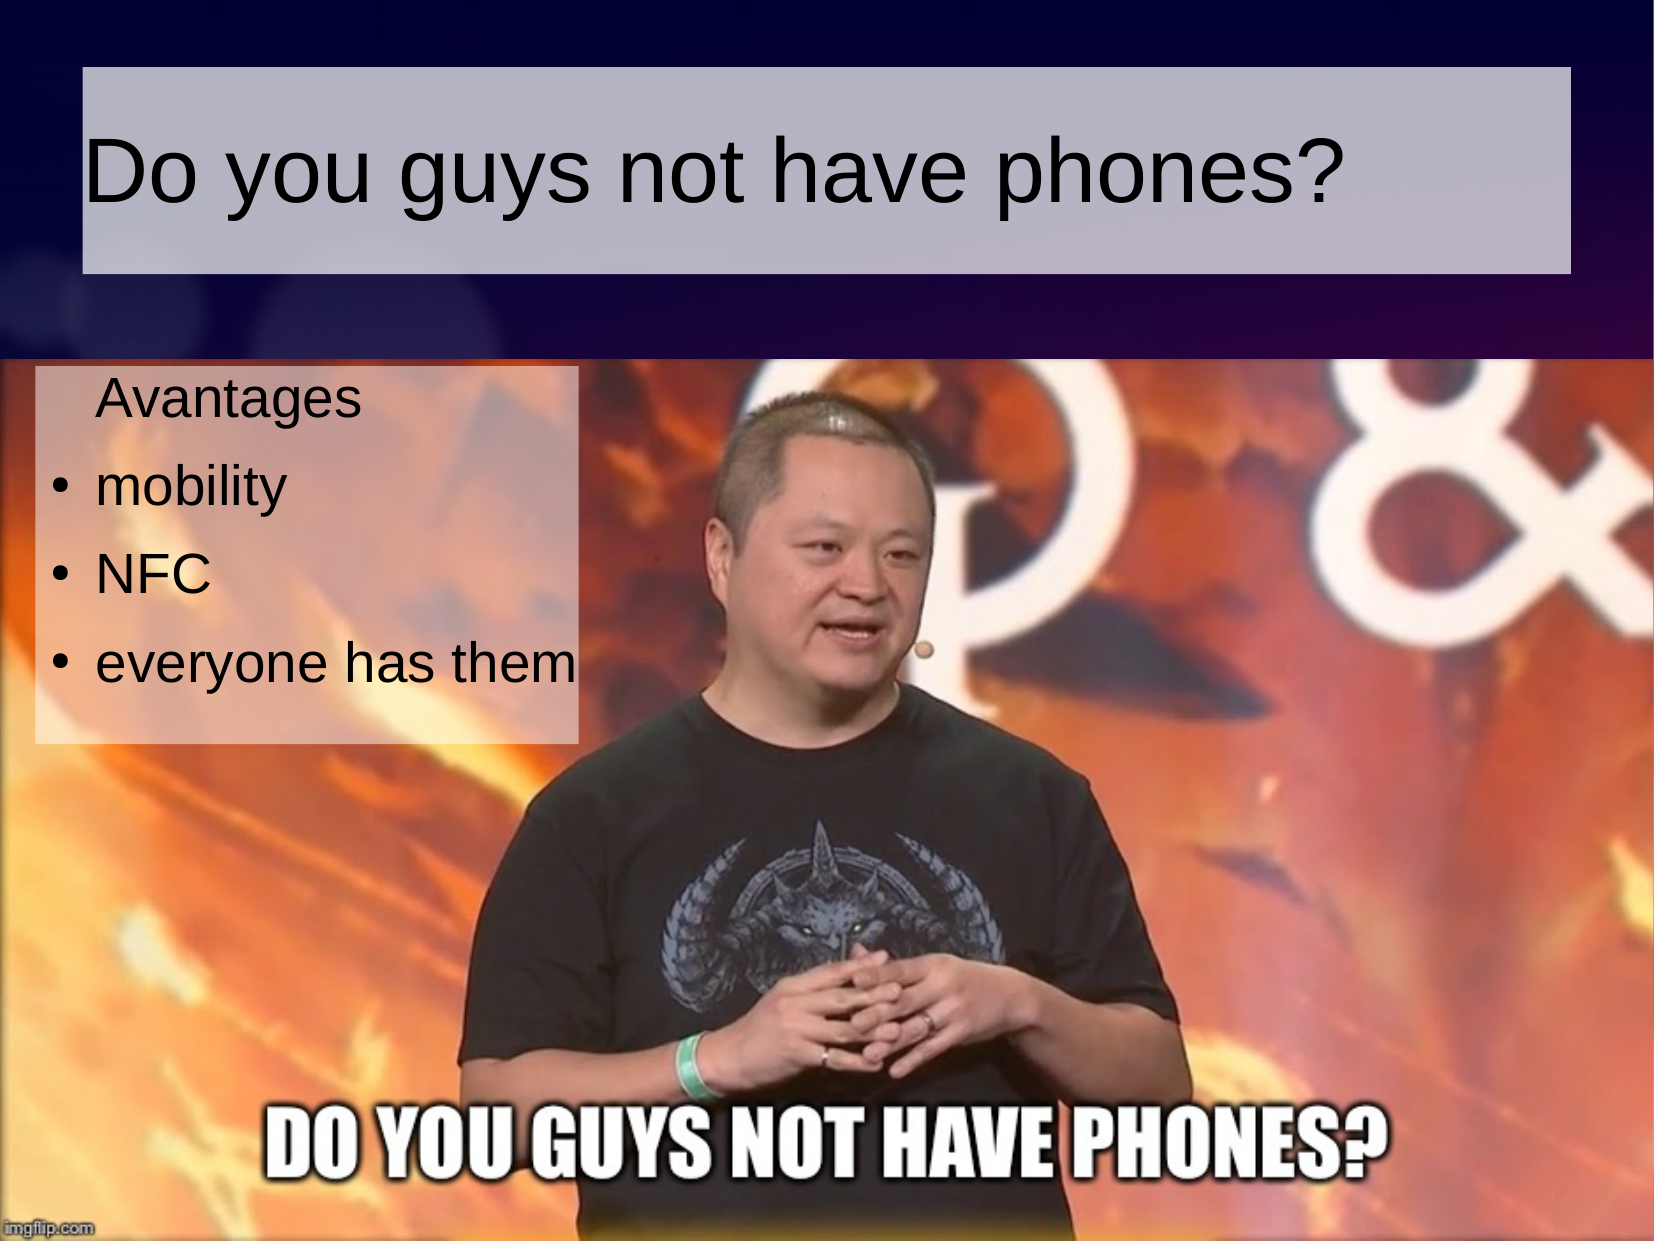

# Do you guys not have phones?
Avantages
mobility
NFC
everyone has them